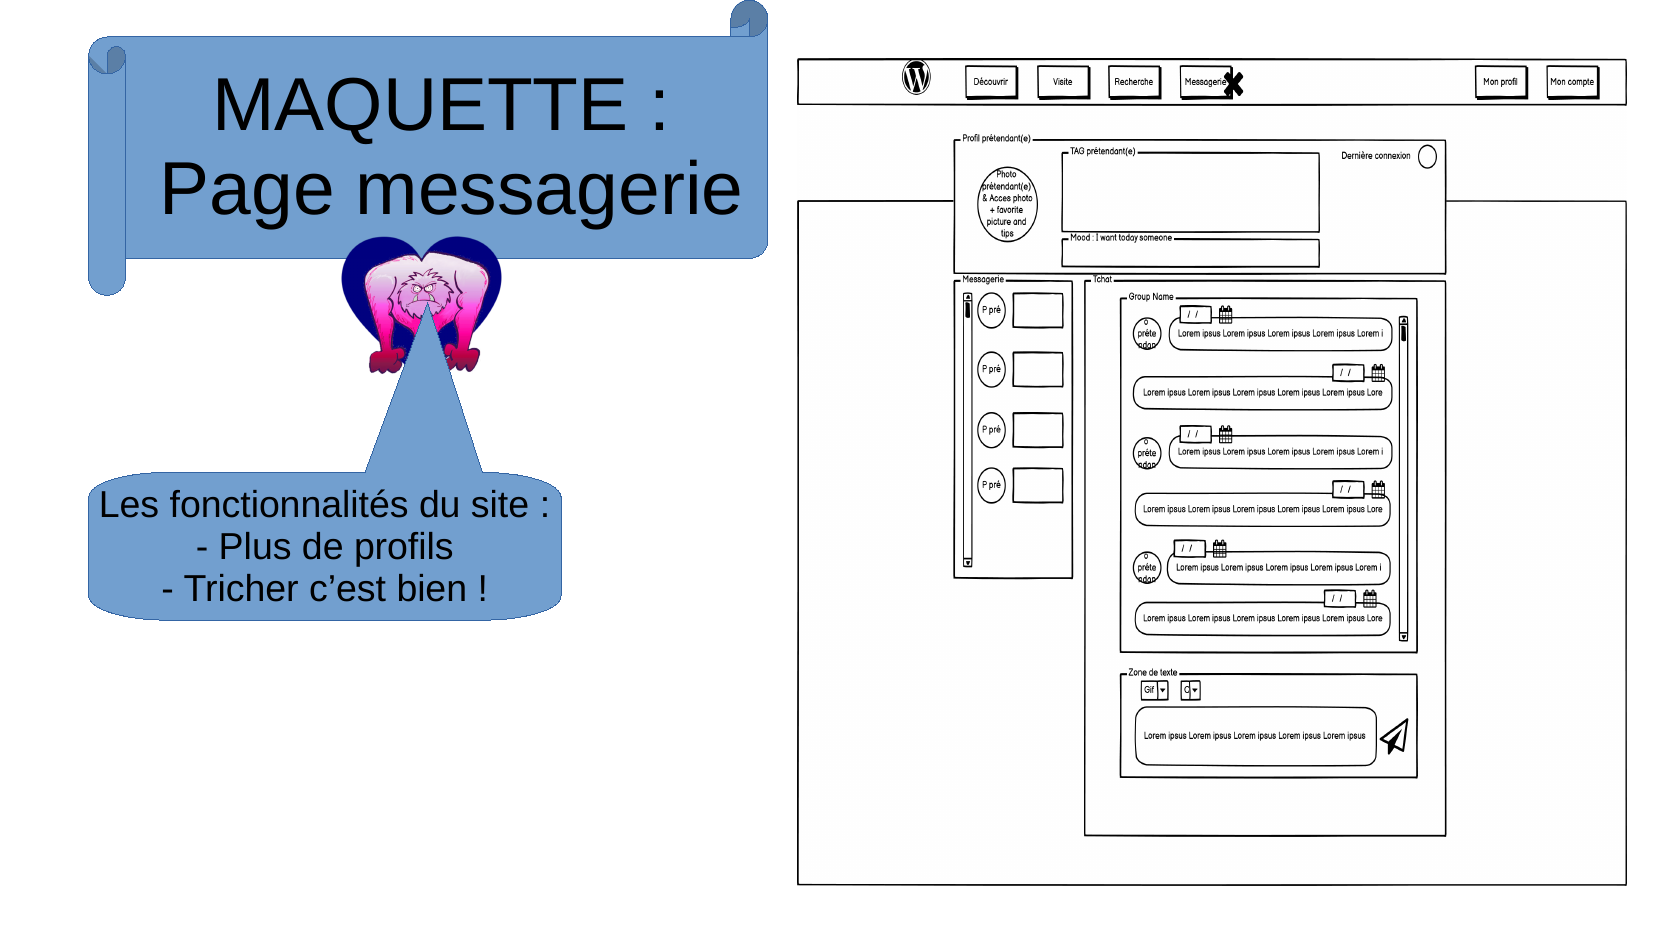

# MAQUETTE : Page messagerie
Les fonctionnalités du site :
- Plus de profils
- Tricher c’est bien !